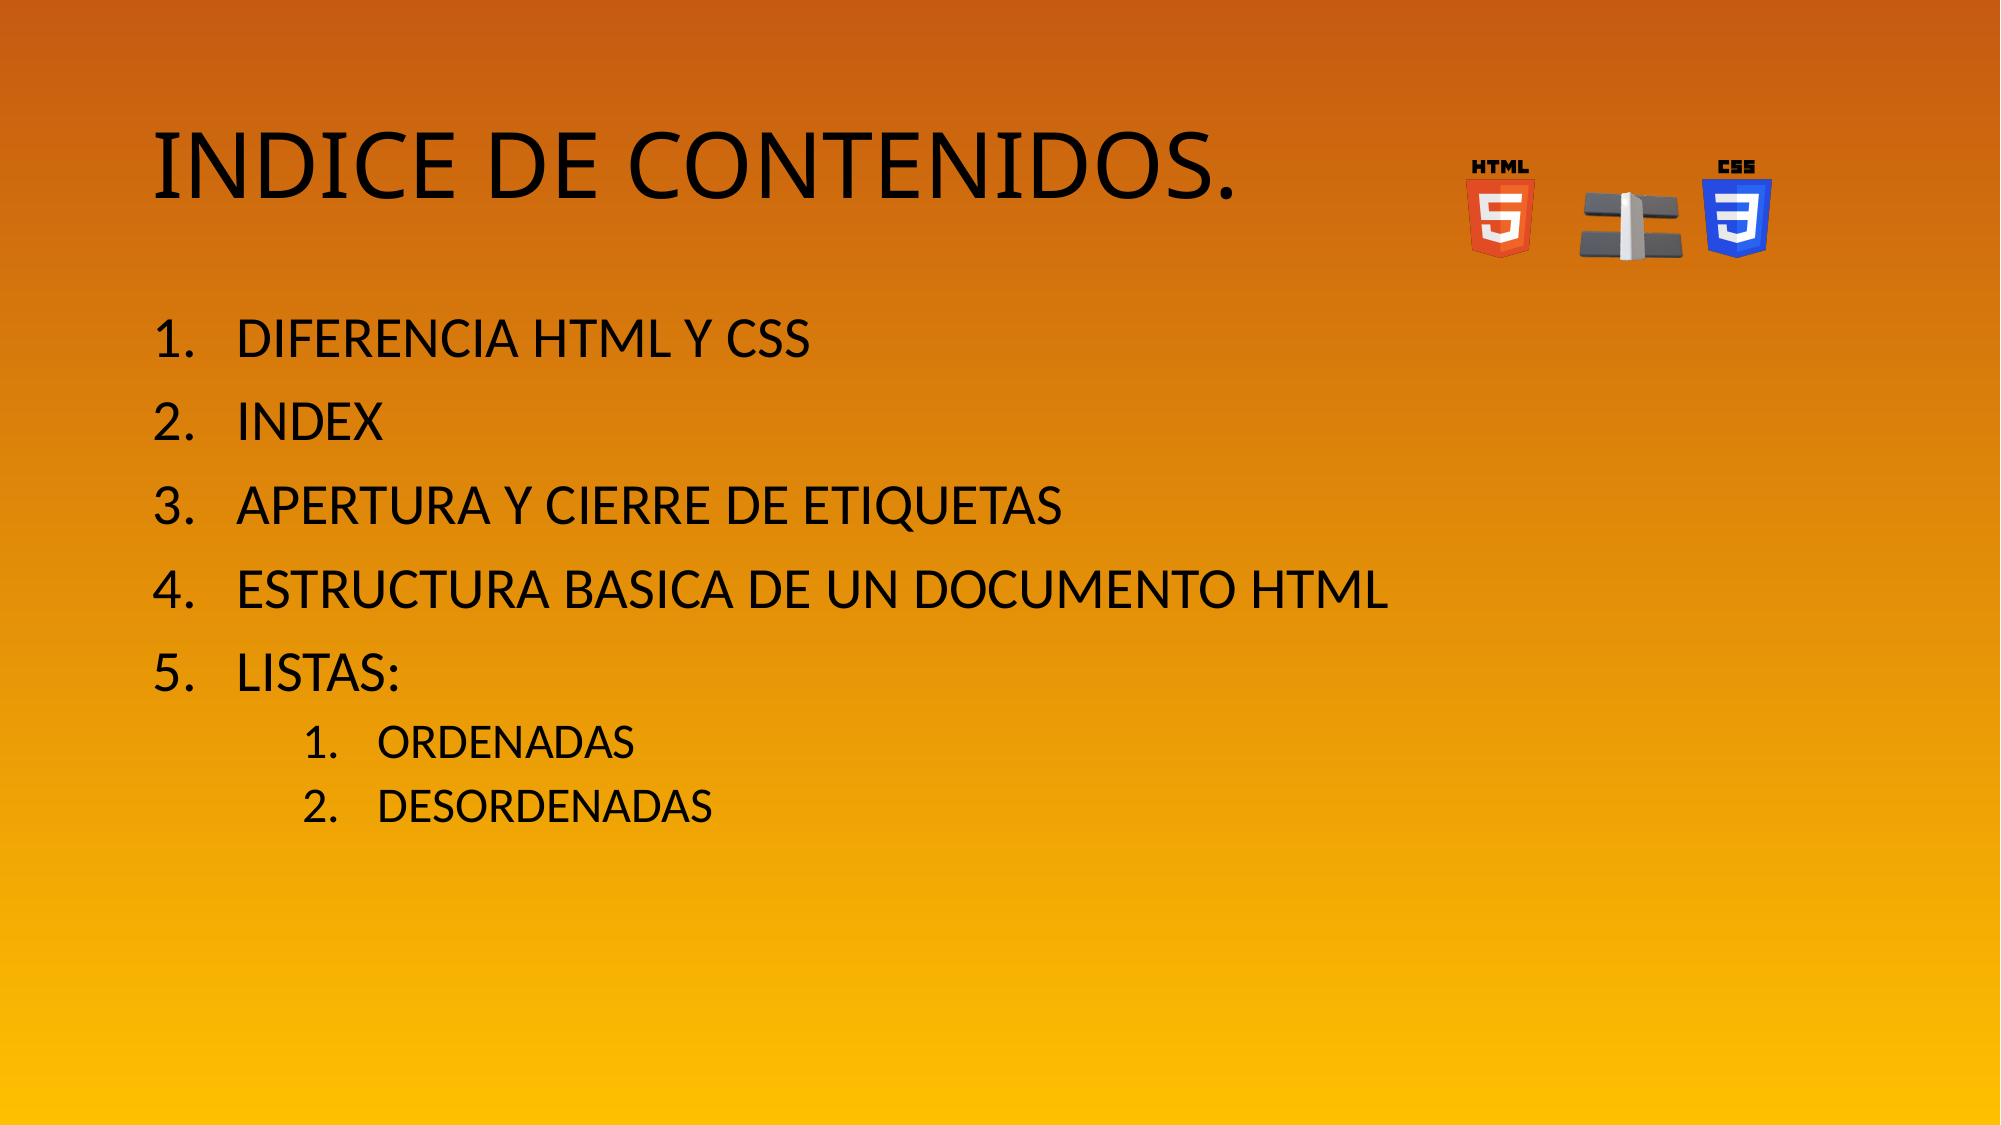

# INDICE DE CONTENIDOS.
DIFERENCIA HTML Y CSS
INDEX
APERTURA Y CIERRE DE ETIQUETAS
ESTRUCTURA BASICA DE UN DOCUMENTO HTML
LISTAS:
ORDENADAS
DESORDENADAS